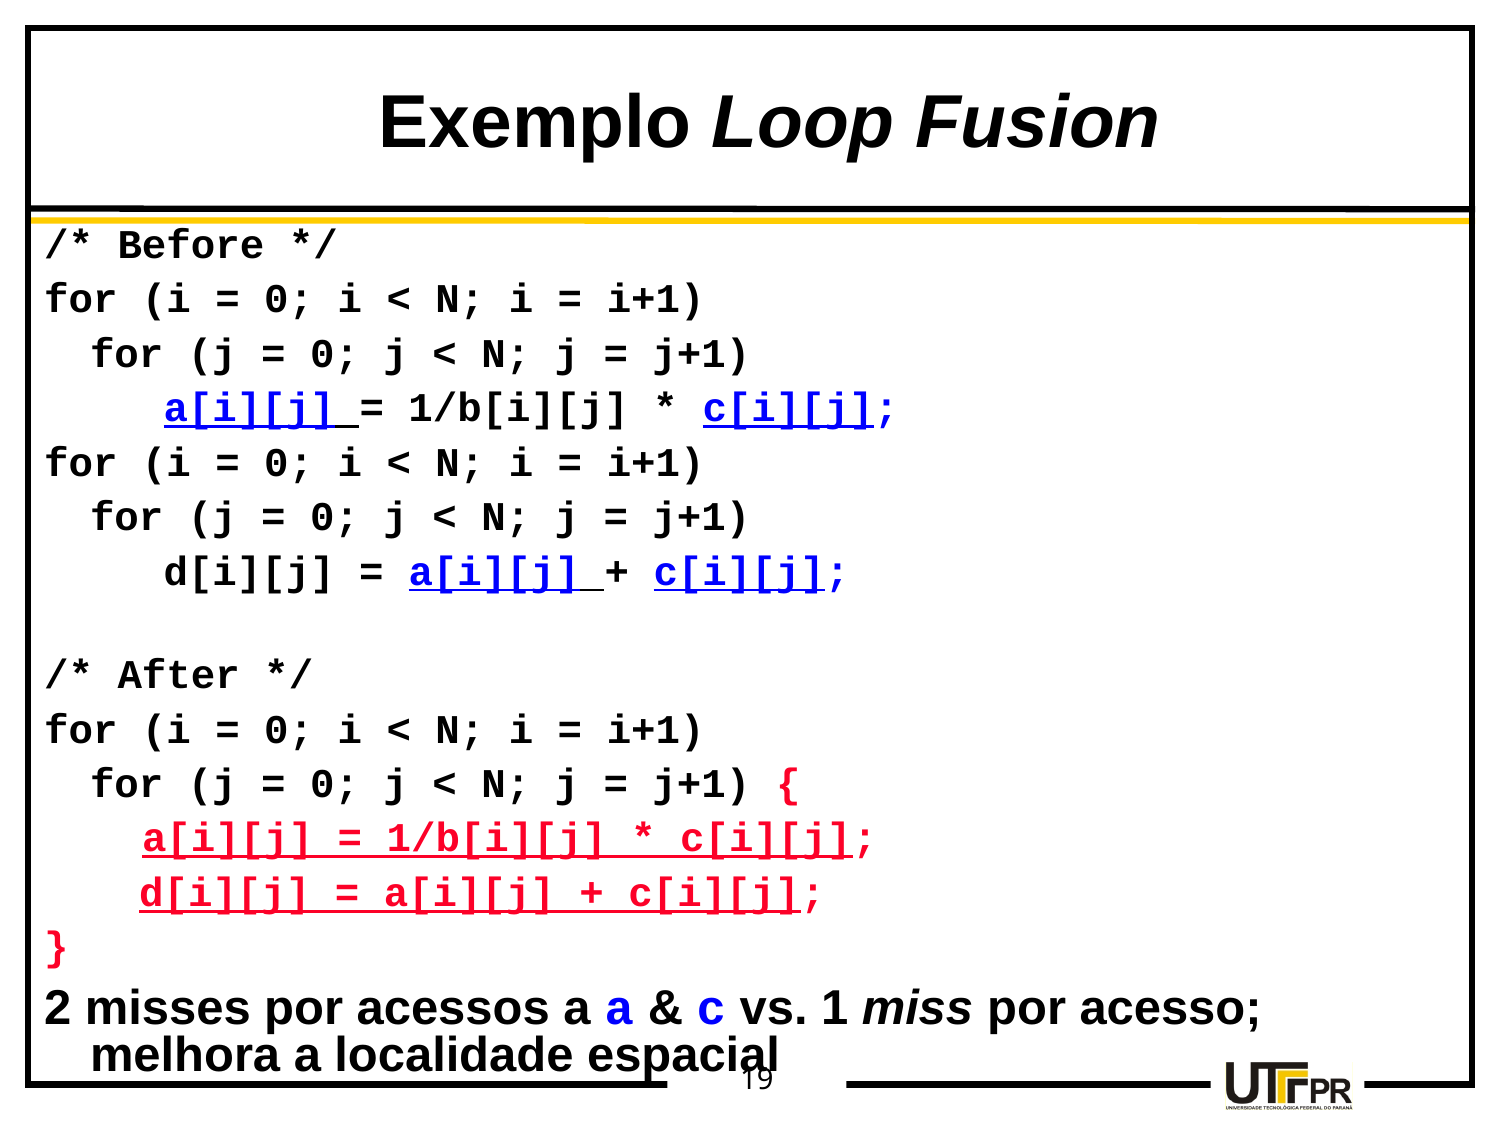

# Exemplo Loop Fusion
/* Before */
for (i = 0; i < N; i = i+1)
	for (j = 0; j < N; j = j+1)
		 a[i][j] = 1/b[i][j] * c[i][j];
for (i = 0; i < N; i = i+1)
	for (j = 0; j < N; j = j+1)
		 d[i][j] = a[i][j] + c[i][j];
/* After */
for (i = 0; i < N; i = i+1)
	for (j = 0; j < N; j = j+1) {
 a[i][j] = 1/b[i][j] * c[i][j];
		 d[i][j] = a[i][j] + c[i][j];
}
2 misses por acessos a a & c vs. 1 miss por acesso; melhora a localidade espacial